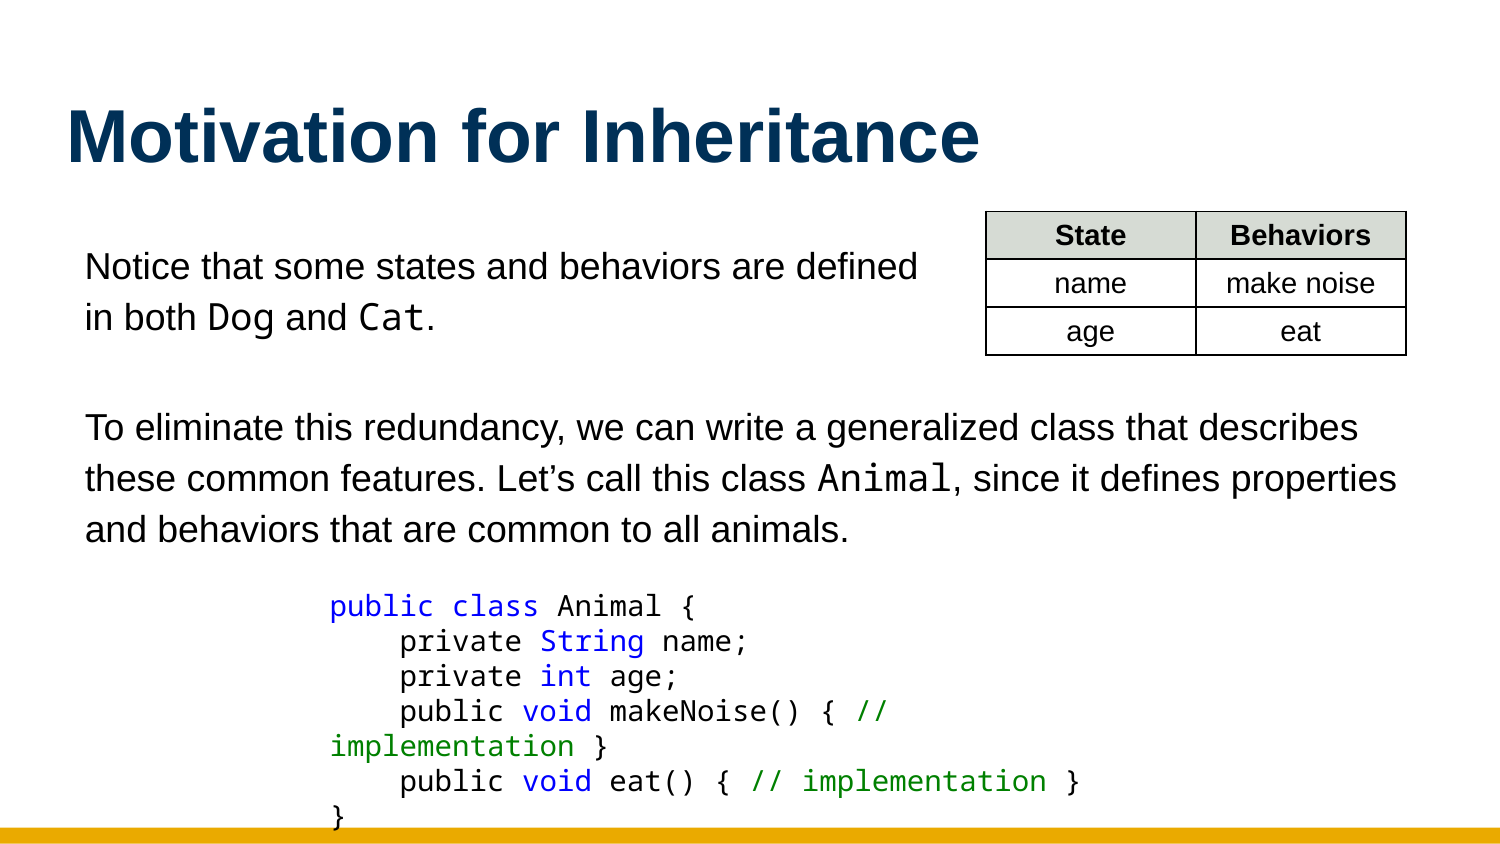

# Motivation for Inheritance
| State | Behaviors |
| --- | --- |
| name | make noise |
| age | eat |
Notice that some states and behaviors are defined in both Dog and Cat.
To eliminate this redundancy, we can write a generalized class that describes these common features. Let’s call this class Animal, since it defines properties and behaviors that are common to all animals.
public class Animal {
    private String name;
    private int age;
    public void makeNoise() { // implementation }
    public void eat() { // implementation }
}